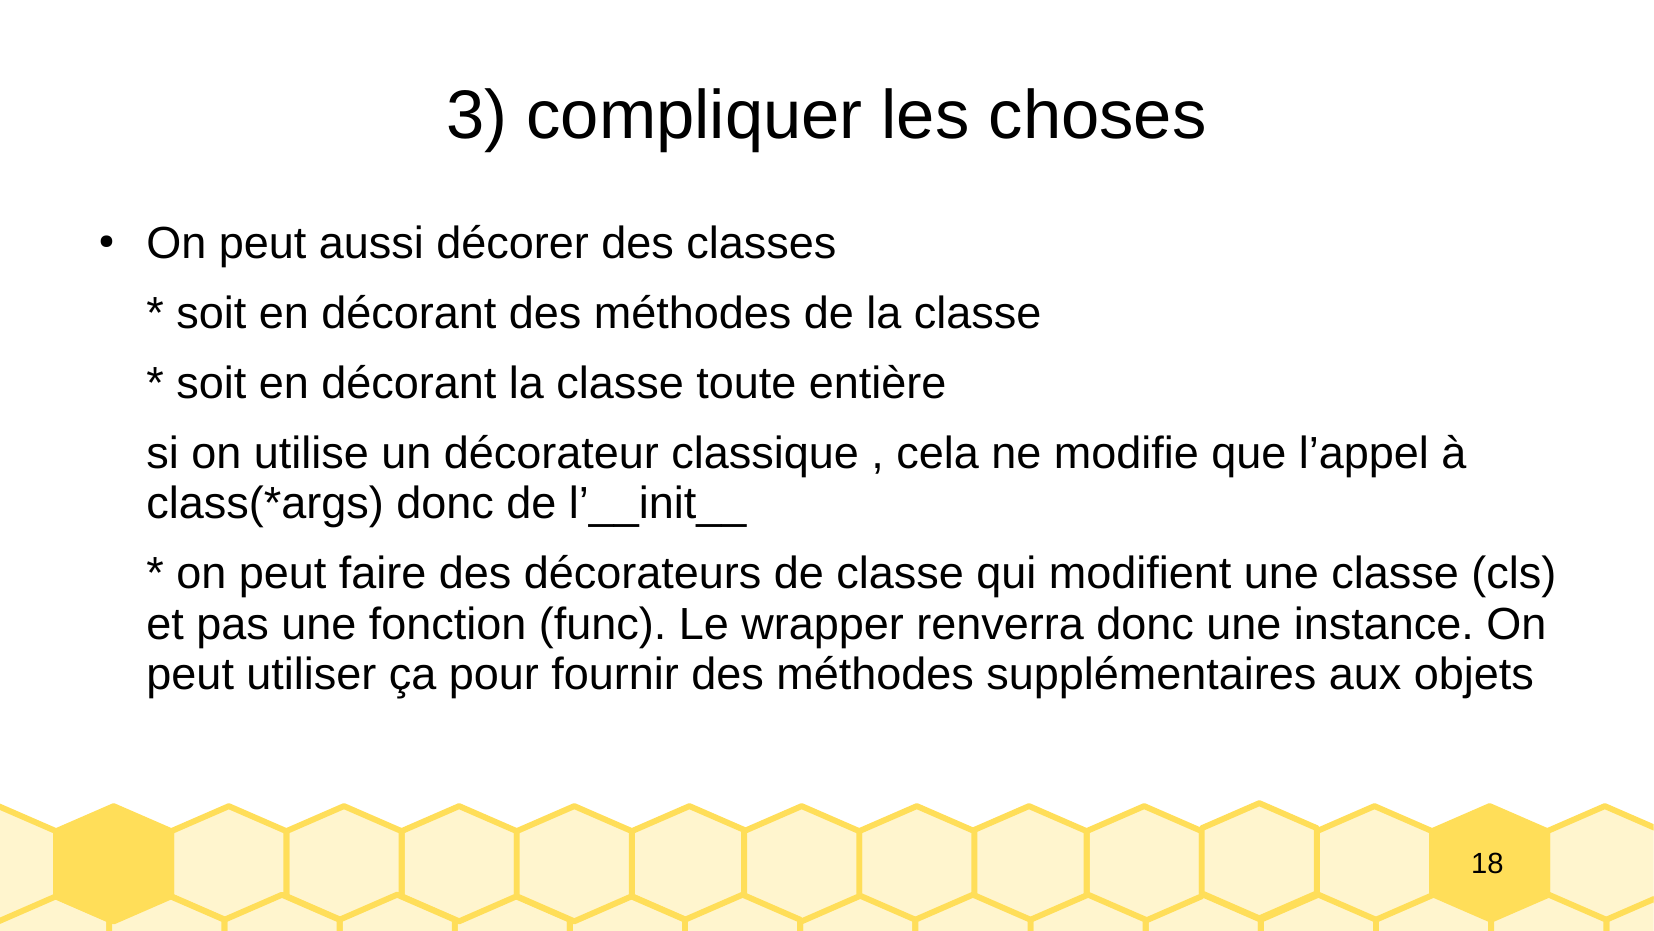

# 3) compliquer les choses
On peut aussi décorer des classes
* soit en décorant des méthodes de la classe
* soit en décorant la classe toute entière
si on utilise un décorateur classique , cela ne modifie que l’appel à class(*args) donc de l’__init__
* on peut faire des décorateurs de classe qui modifient une classe (cls) et pas une fonction (func). Le wrapper renverra donc une instance. On peut utiliser ça pour fournir des méthodes supplémentaires aux objets